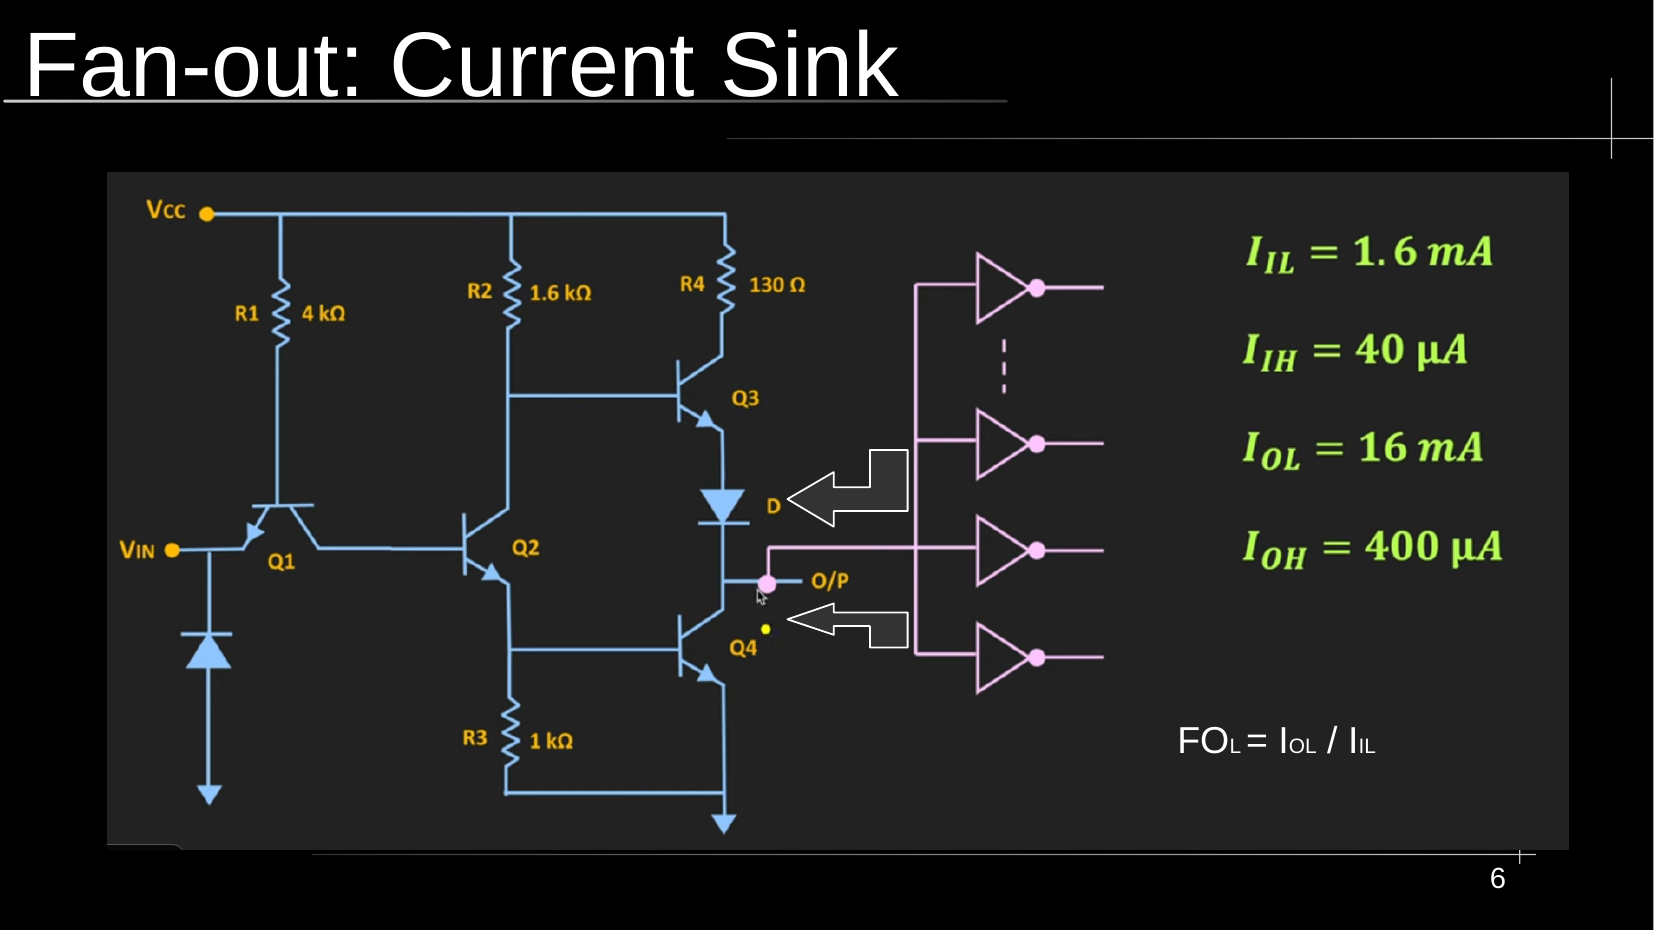

# Fan-out: Current Sink
FOL = IOL / IIL
6